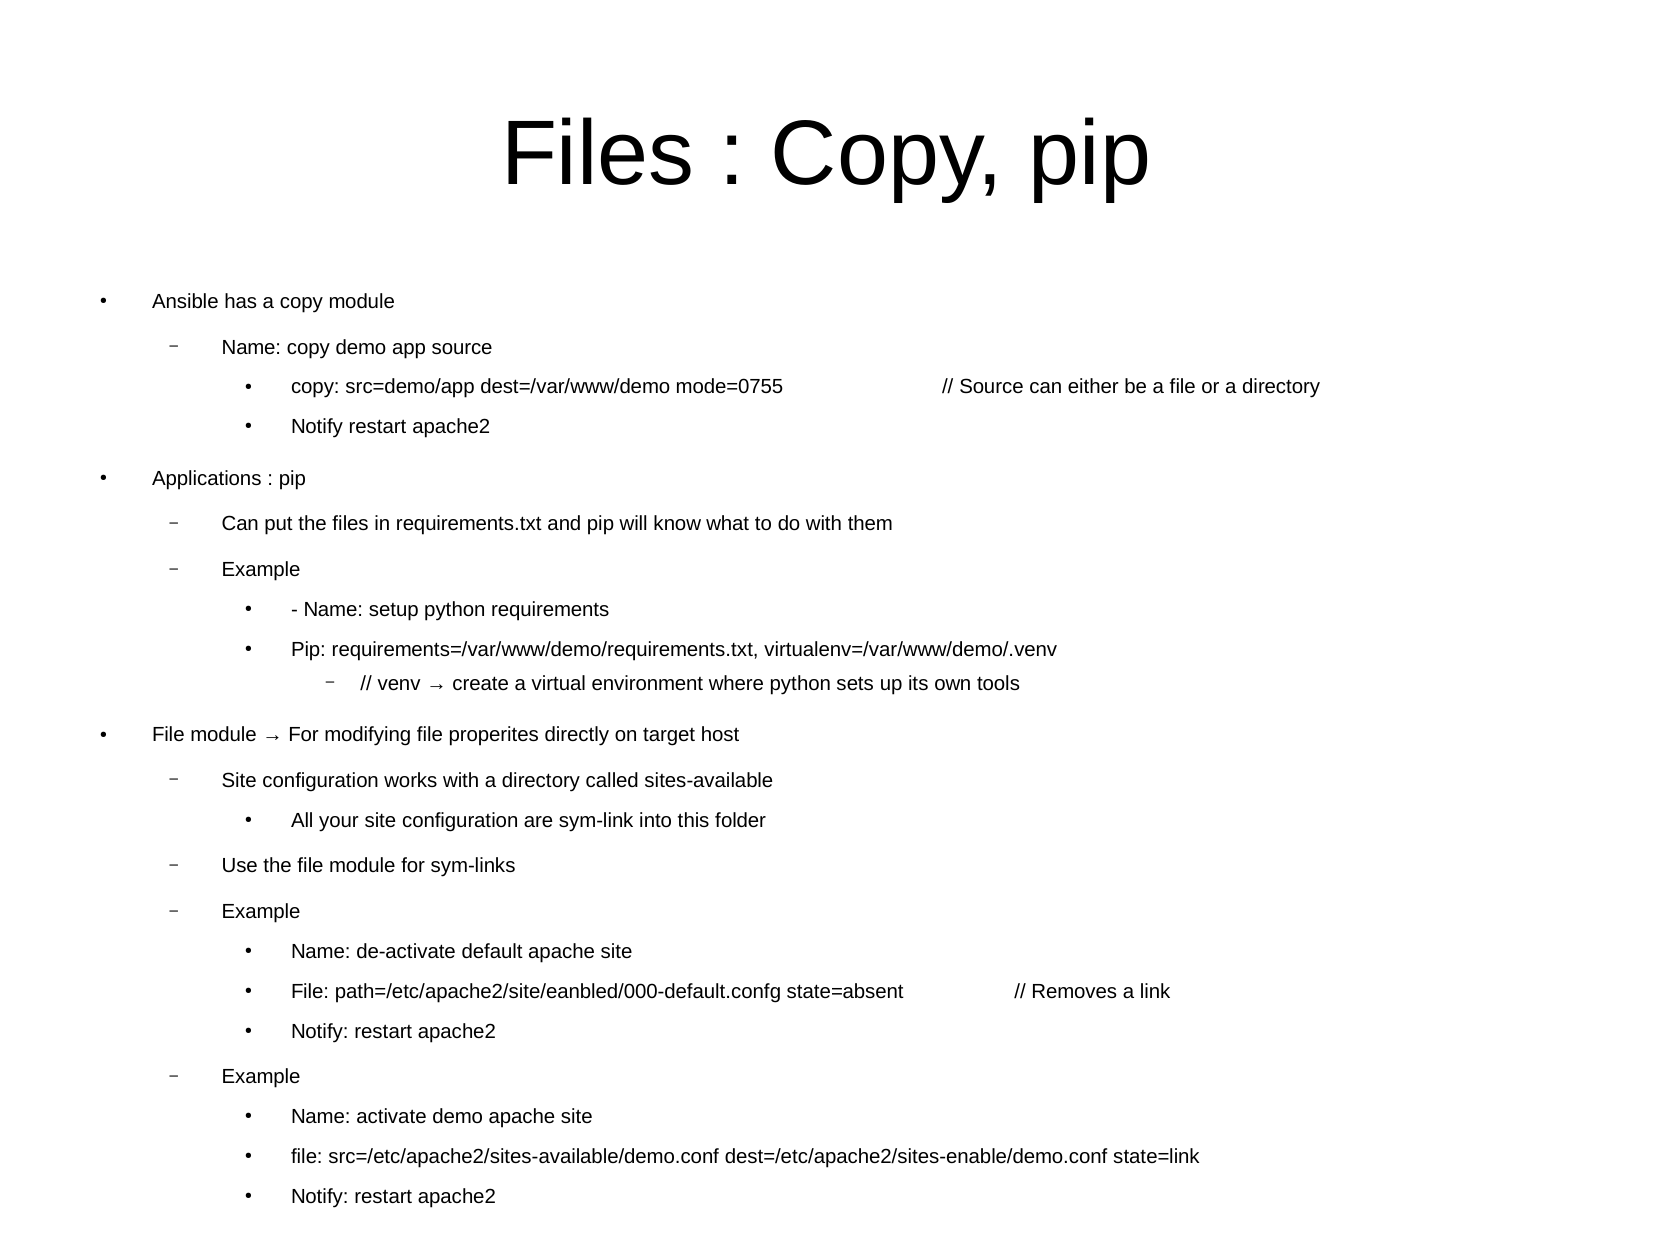

# Files : Copy, pip
Ansible has a copy module
Name: copy demo app source
copy: src=demo/app dest=/var/www/demo mode=0755			// Source can either be a file or a directory
Notify restart apache2
Applications : pip
Can put the files in requirements.txt and pip will know what to do with them
Example
- Name: setup python requirements
Pip: requirements=/var/www/demo/requirements.txt, virtualenv=/var/www/demo/.venv
// venv → create a virtual environment where python sets up its own tools
File module → For modifying file properites directly on target host
Site configuration works with a directory called sites-available
All your site configuration are sym-link into this folder
Use the file module for sym-links
Example
Name: de-activate default apache site
File: path=/etc/apache2/site/eanbled/000-default.confg state=absent		// Removes a link
Notify: restart apache2
Example
Name: activate demo apache site
file: src=/etc/apache2/sites-available/demo.conf dest=/etc/apache2/sites-enable/demo.conf state=link
Notify: restart apache2